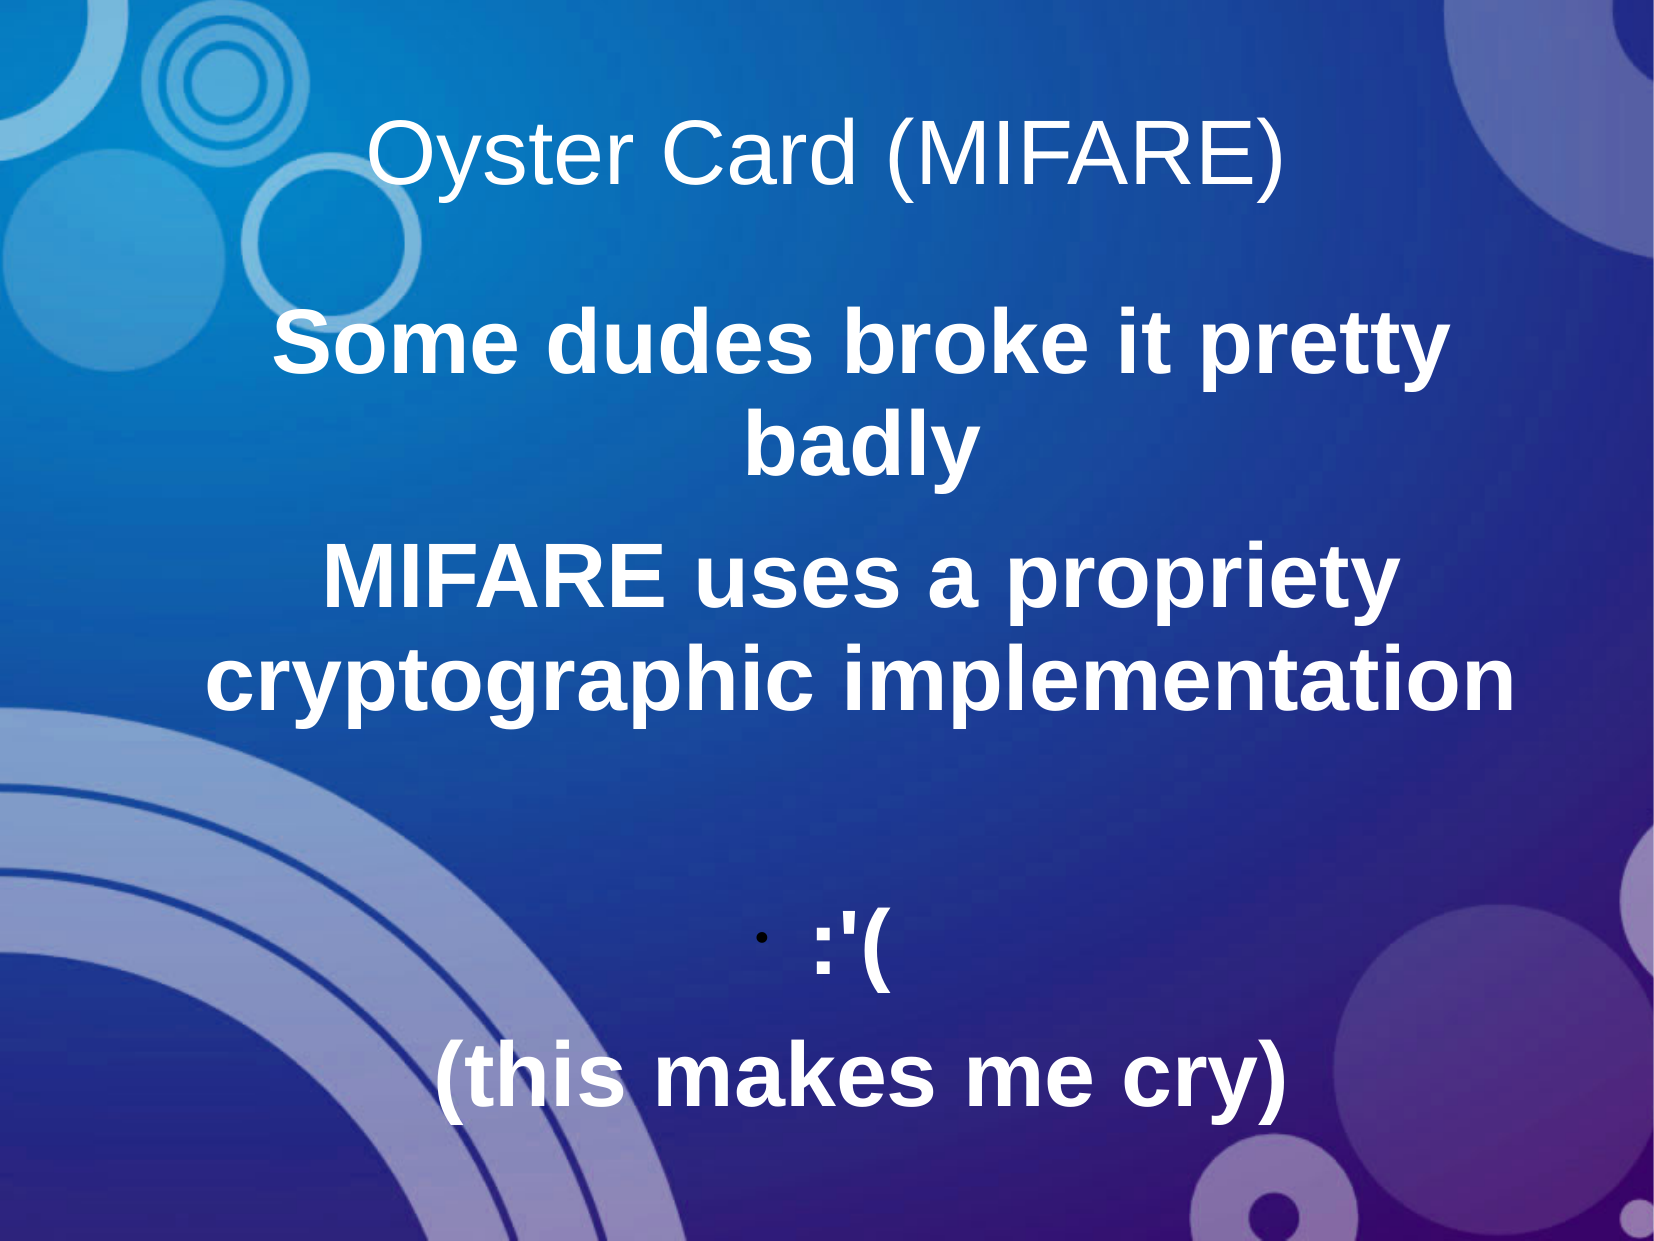

# Oyster Card (MIFARE)
Some dudes broke it pretty badly
MIFARE uses a propriety cryptographic implementation
:'(
(this makes me cry)